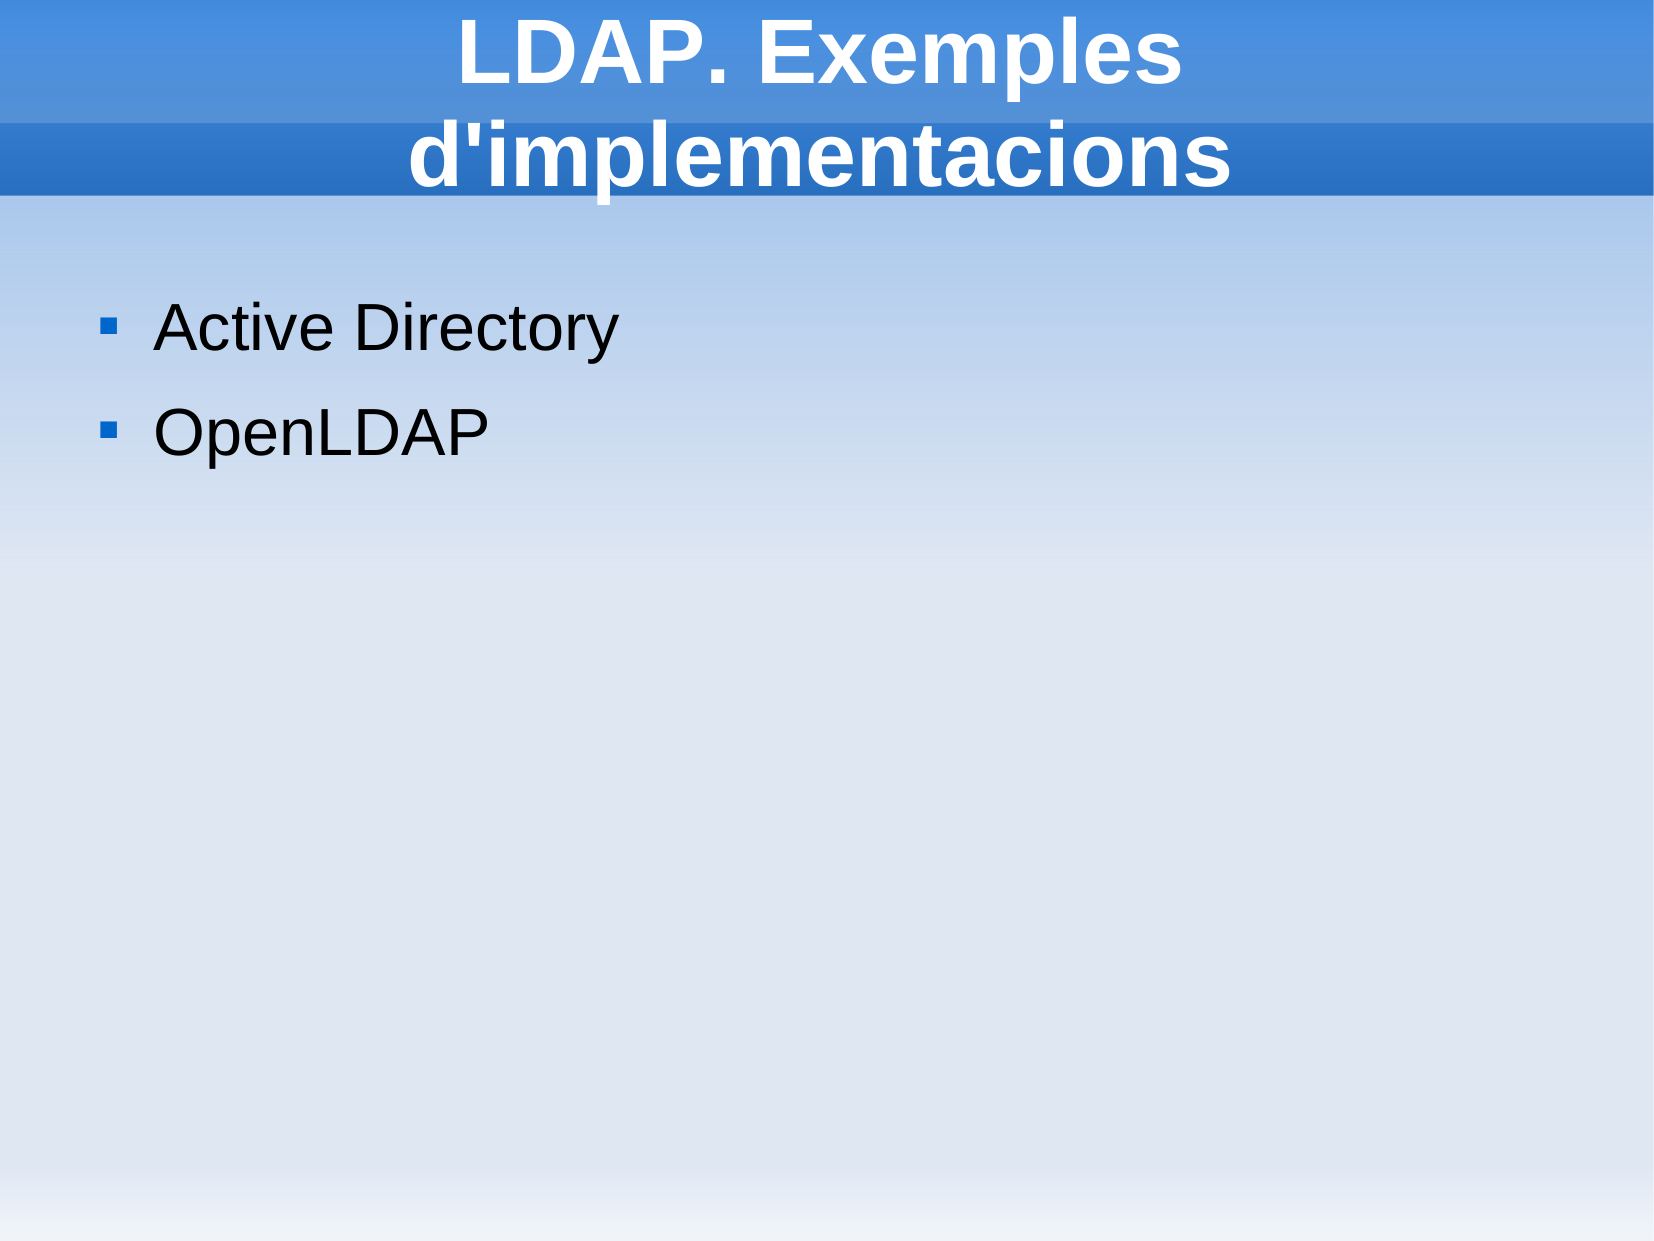

# LDAP. Exemples d'implementacions
Active Directory
OpenLDAP